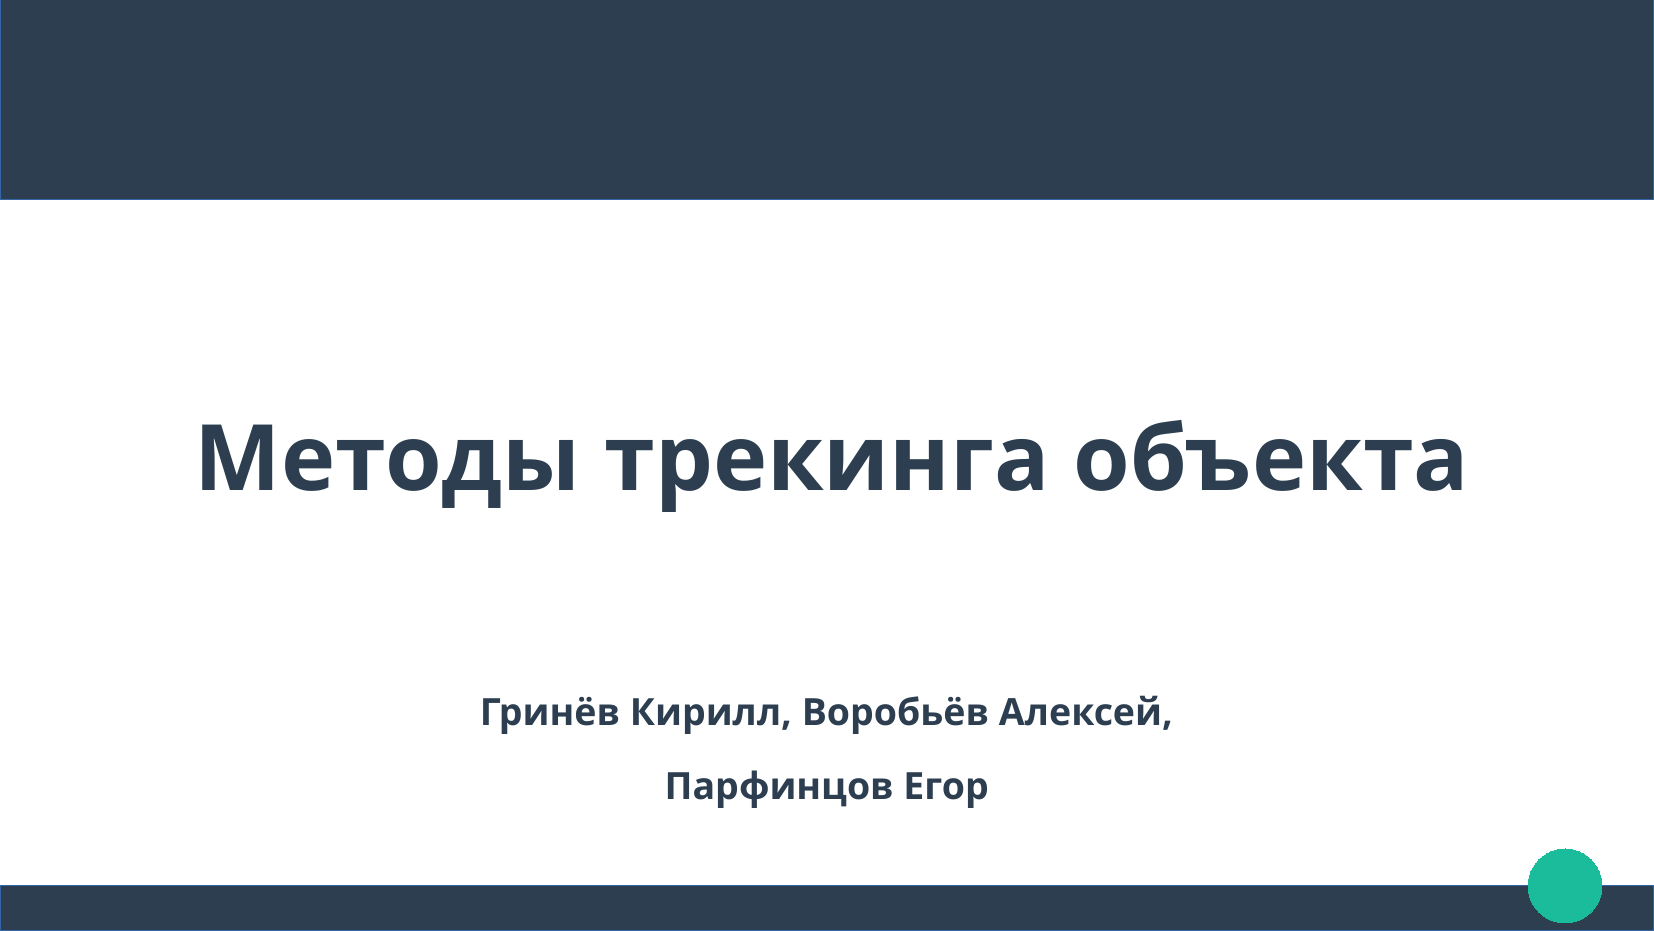

# Методы трекинга объекта
Гринёв Кирилл, Воробьёв Алексей,
Парфинцов Егор